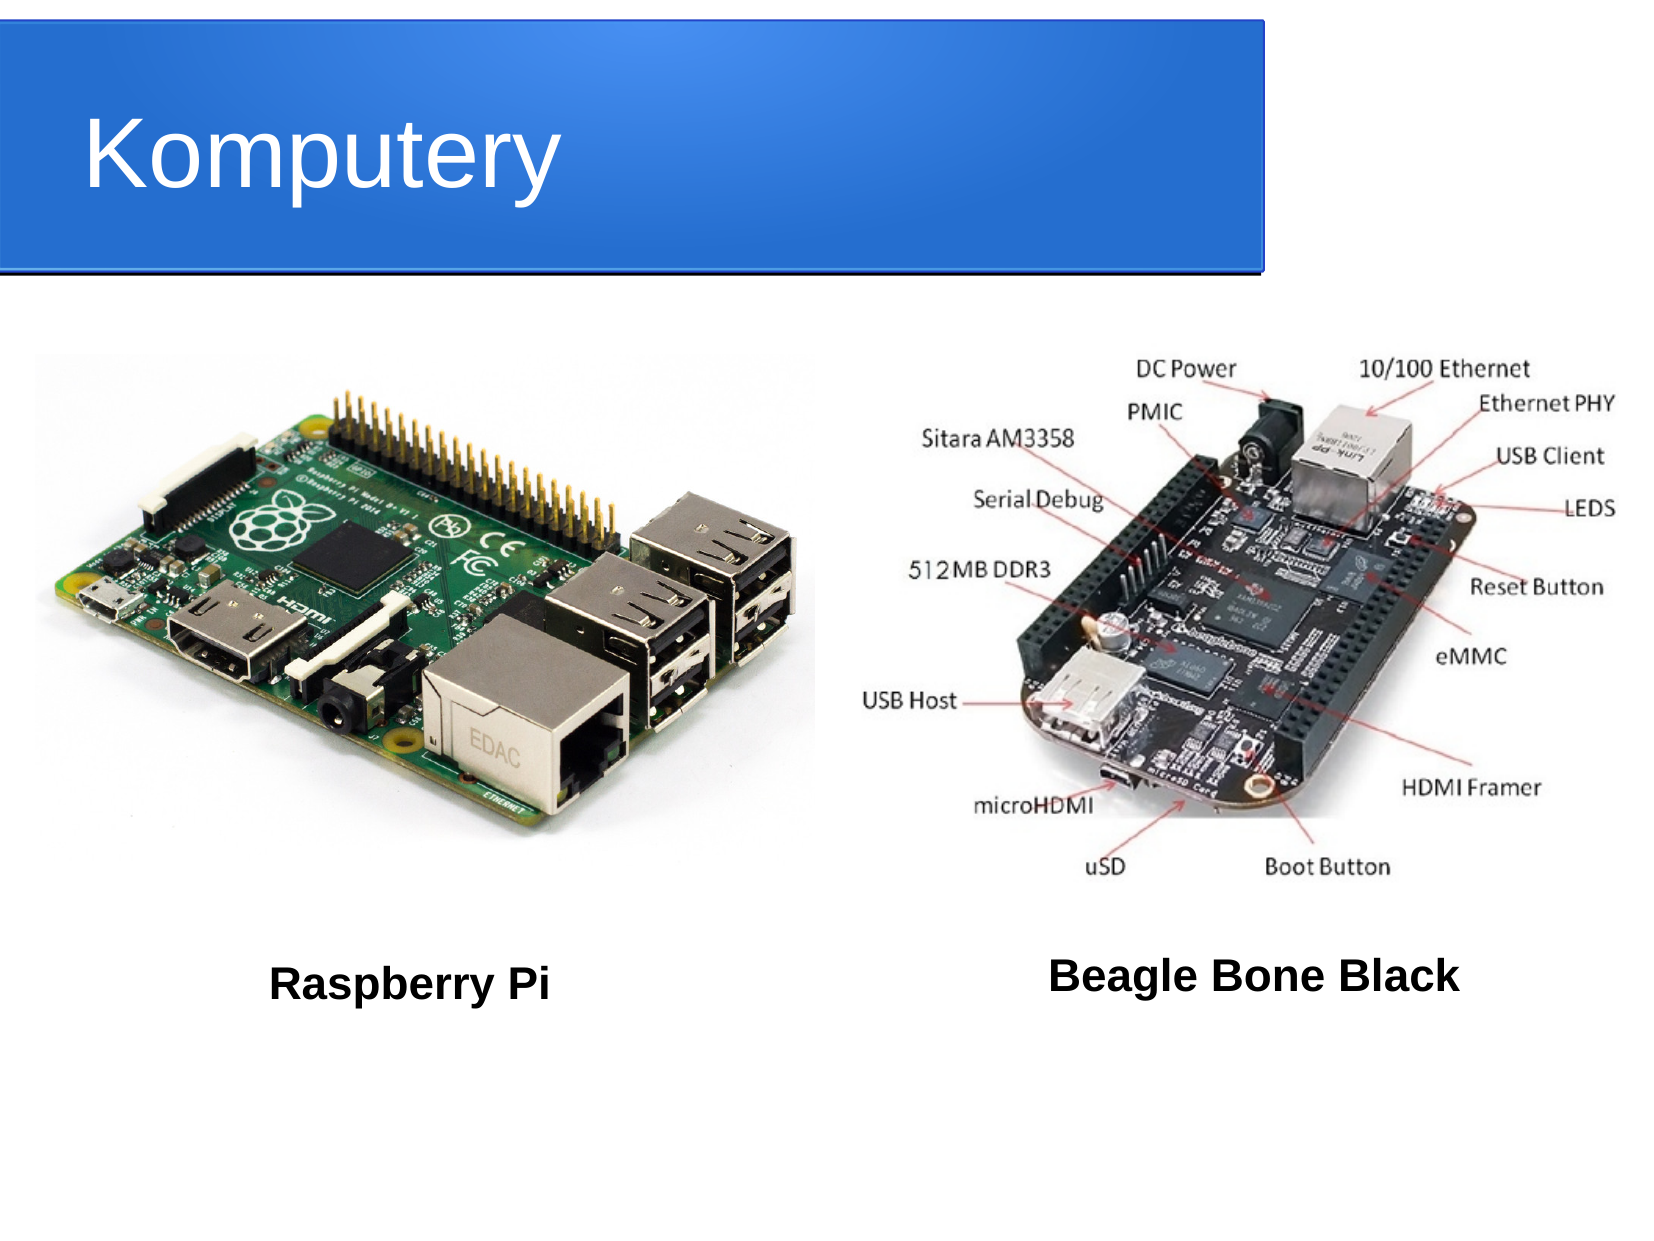

# Komputery
Beagle Bone Black
Raspberry Pi